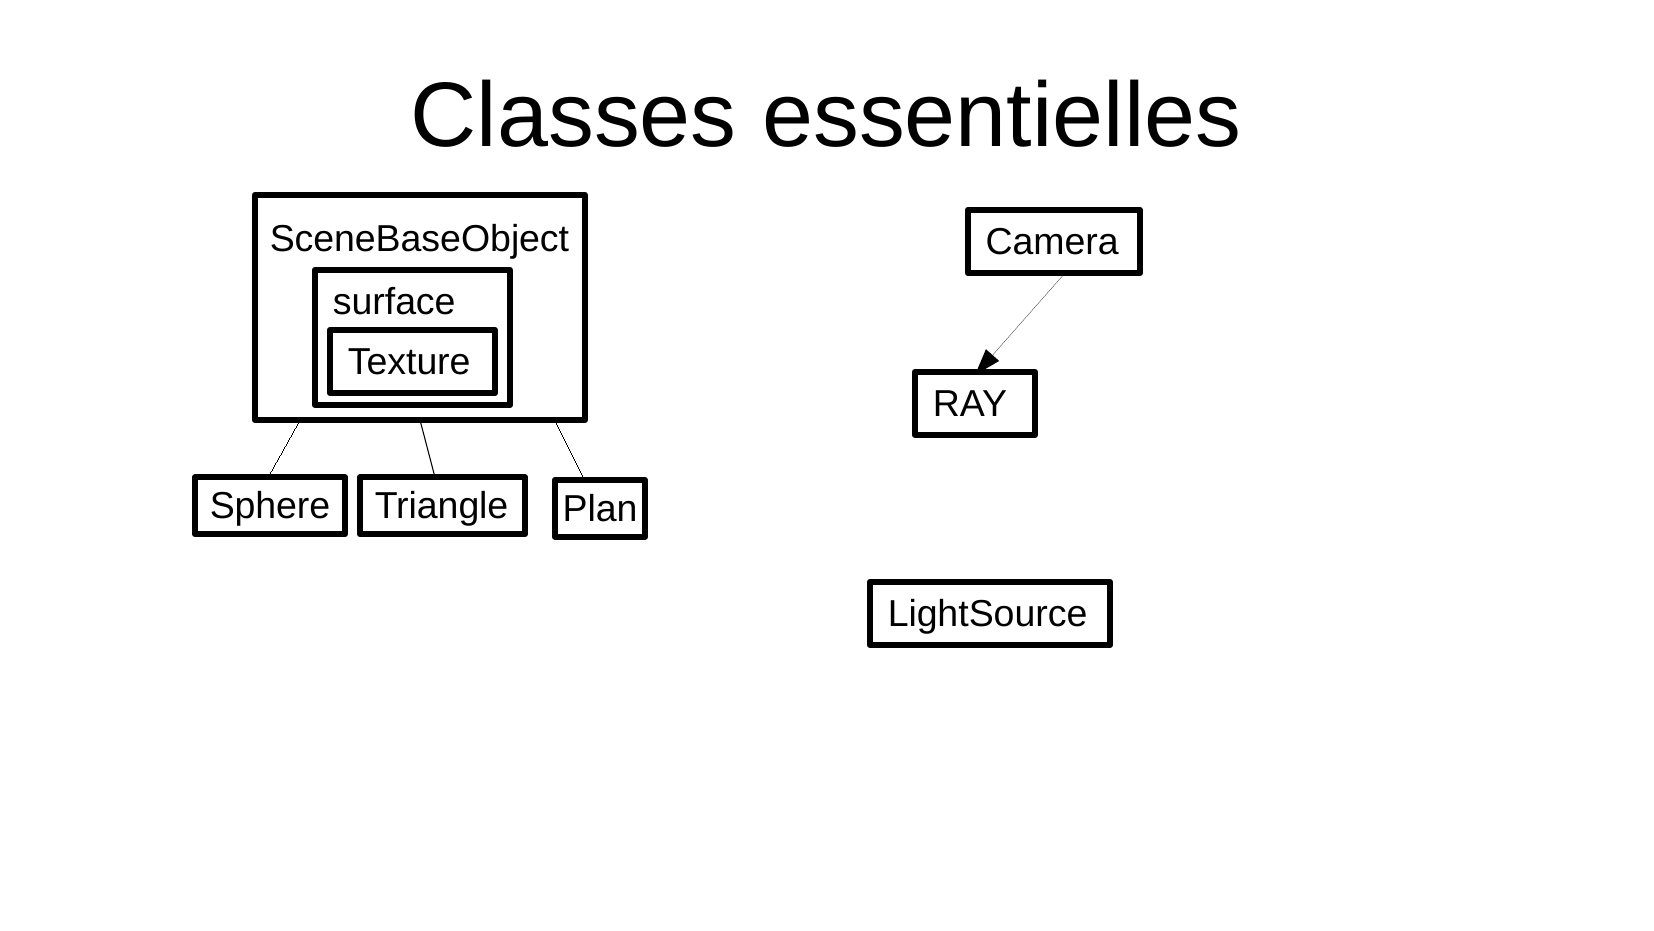

# Classes essentielles
SceneBaseObject
Camera
surface
Texture
RAY
Sphere
Triangle
Plan
LightSource